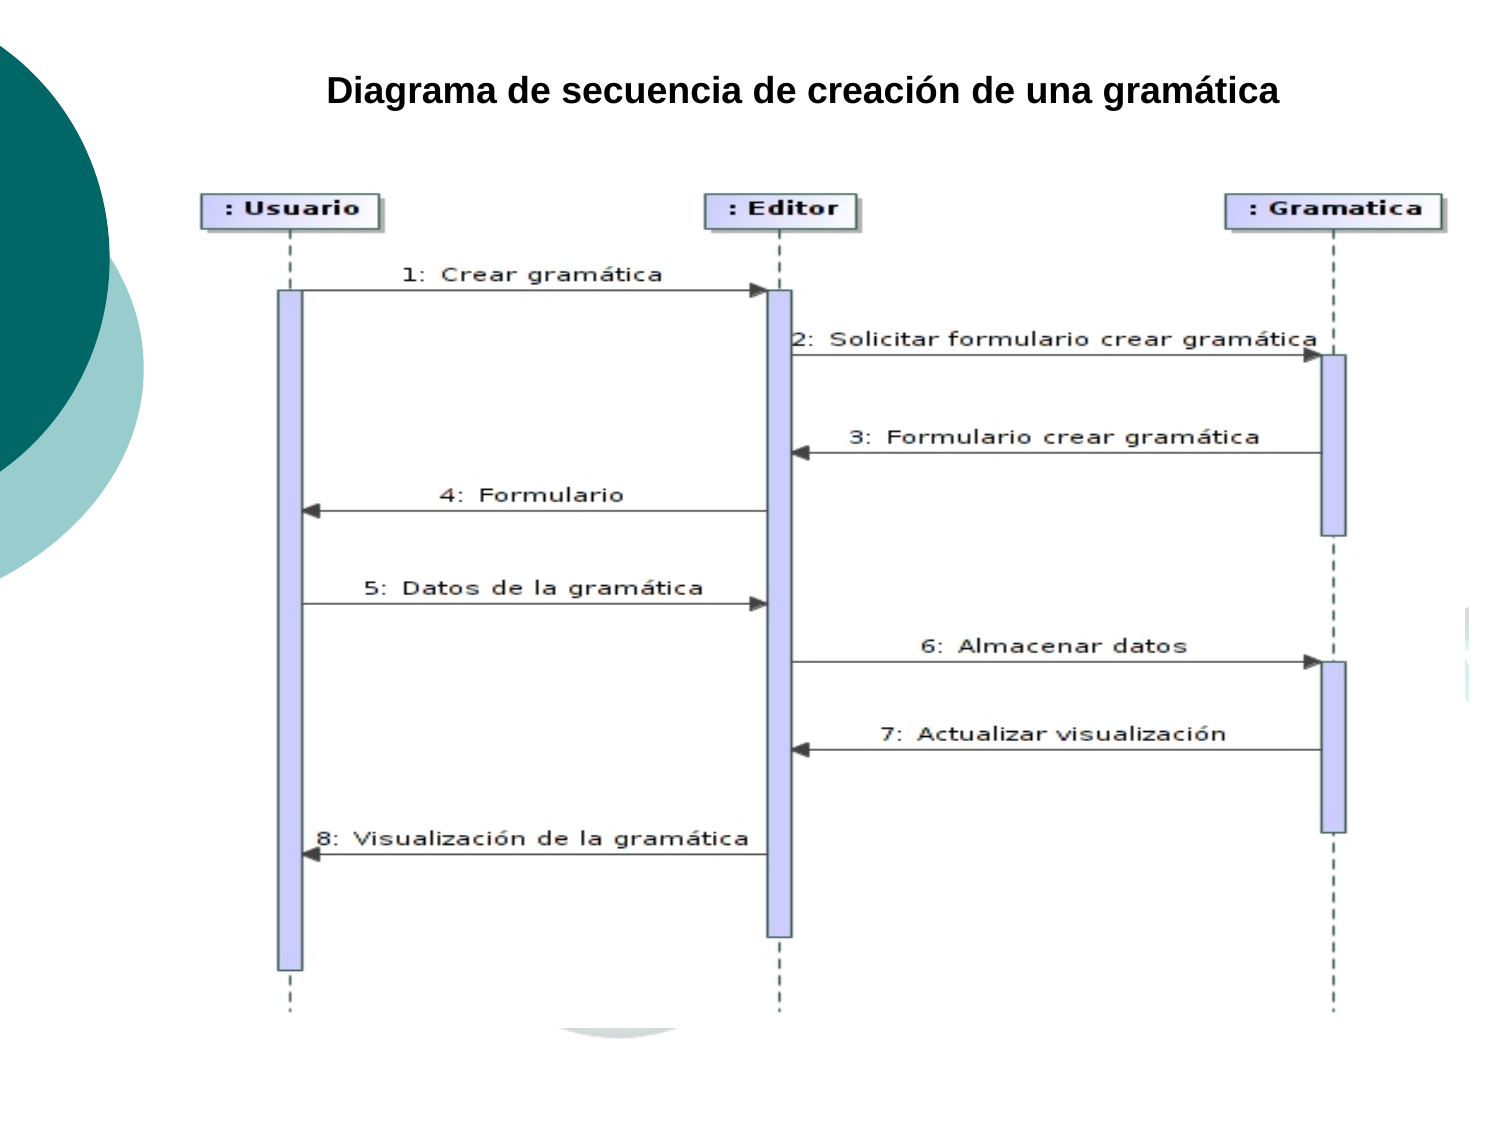

Diagrama de secuencia de creación de una gramática
#